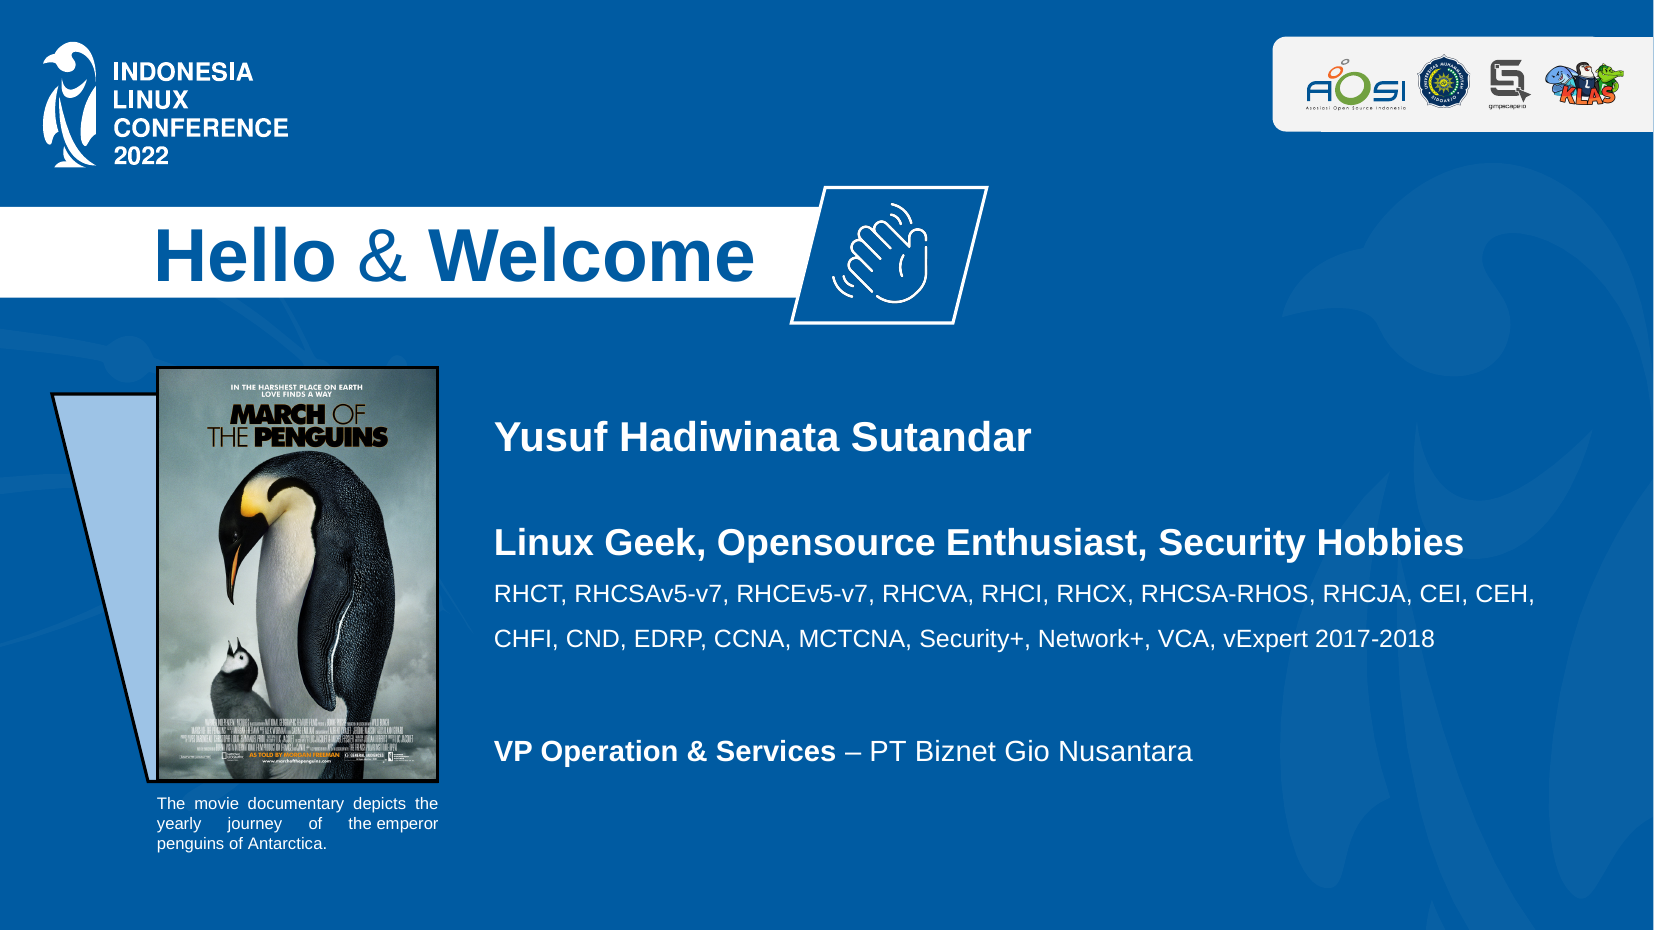

# Hello & Welcome
Yusuf Hadiwinata Sutandar​
Linux Geek, Opensource Enthusiast, Security Hobbies​
RHCT, RHCSAv5-v7, RHCEv5-v7, RHCVA, RHCI, RHCX, RHCSA-RHOS, RHCJA, CEI, CEH, CHFI, CND, EDRP, CCNA, MCTCNA, Security+, Network+, VCA, vExpert 2017-2018​
VP Operation & Services – PT Biznet Gio Nusantara
The movie documentary depicts the yearly journey of the emperor penguins of Antarctica.